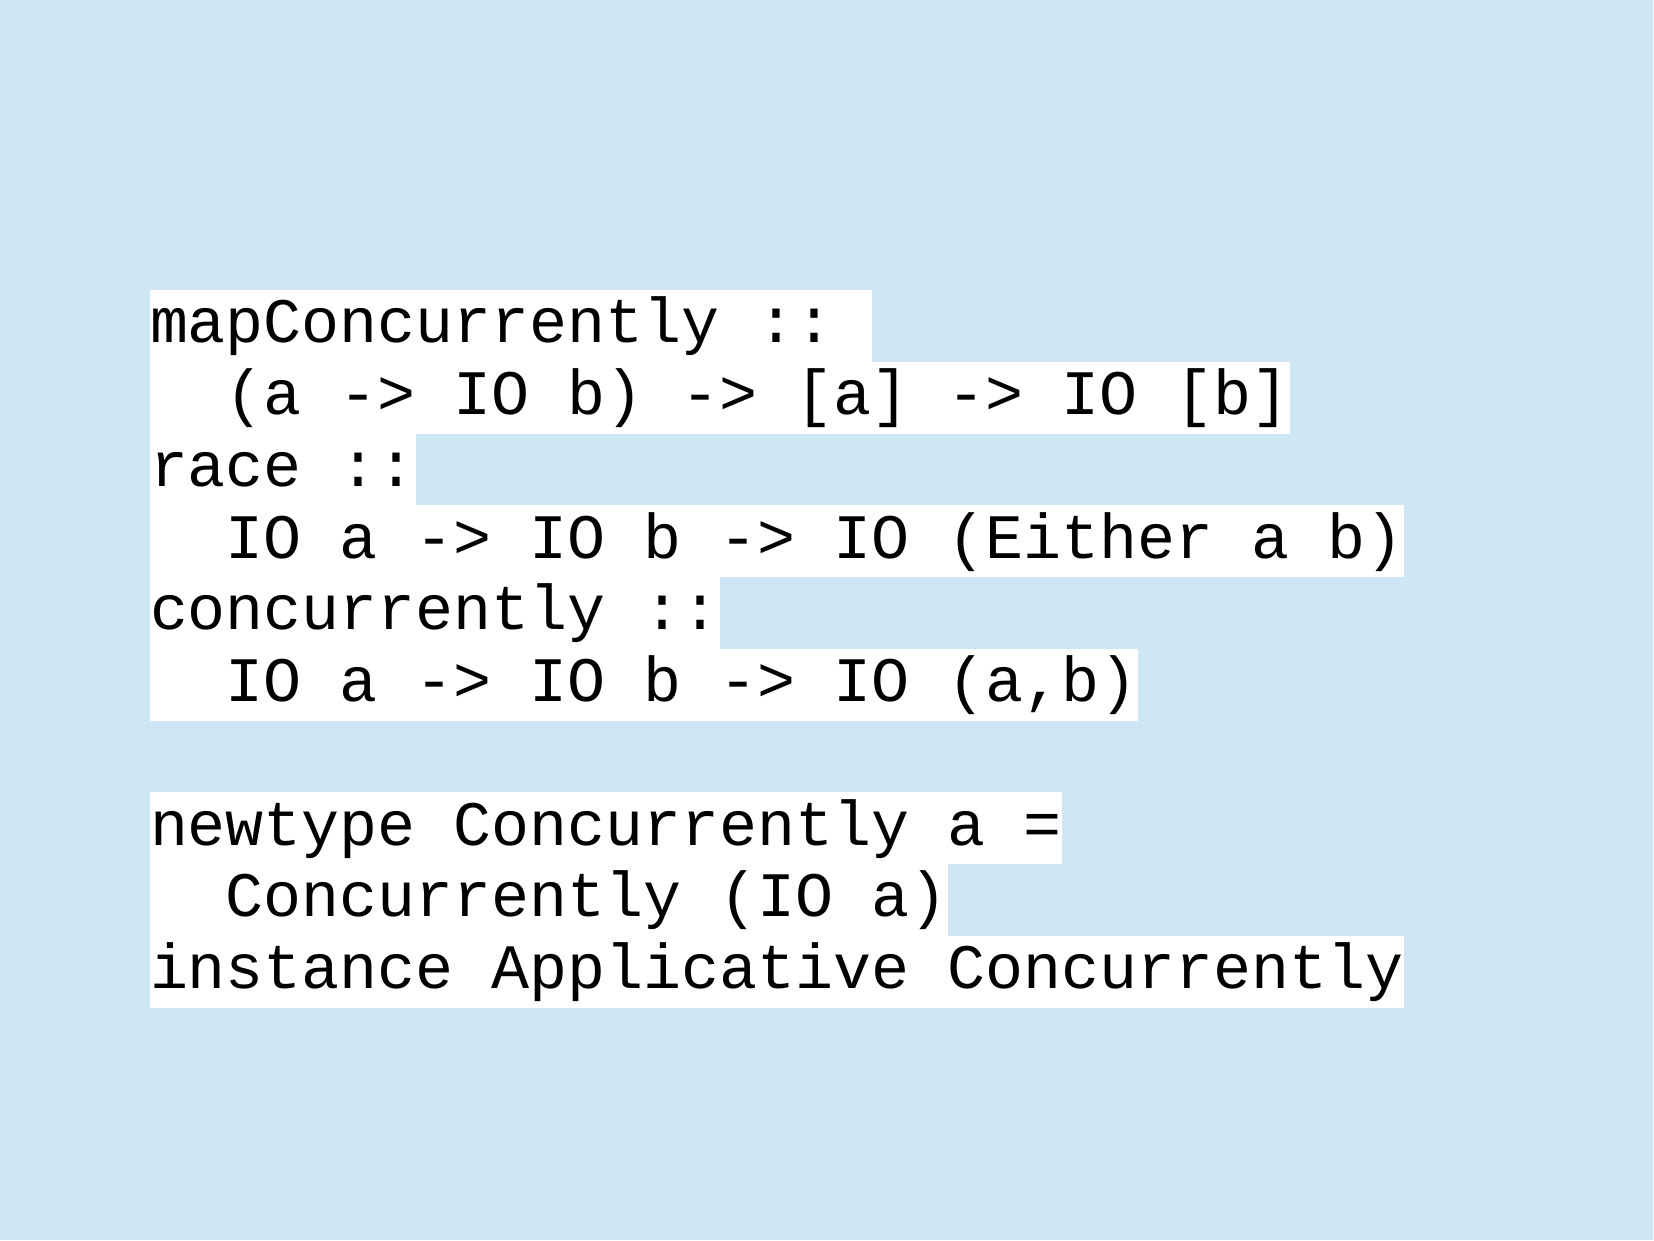

#
mapConcurrently ::
 (a -> IO b) -> [a] -> IO [b]
race ::
 IO a -> IO b -> IO (Either a b)
concurrently ::
 IO a -> IO b -> IO (a,b)
newtype Concurrently a =
 Concurrently (IO a)
instance Applicative Concurrently